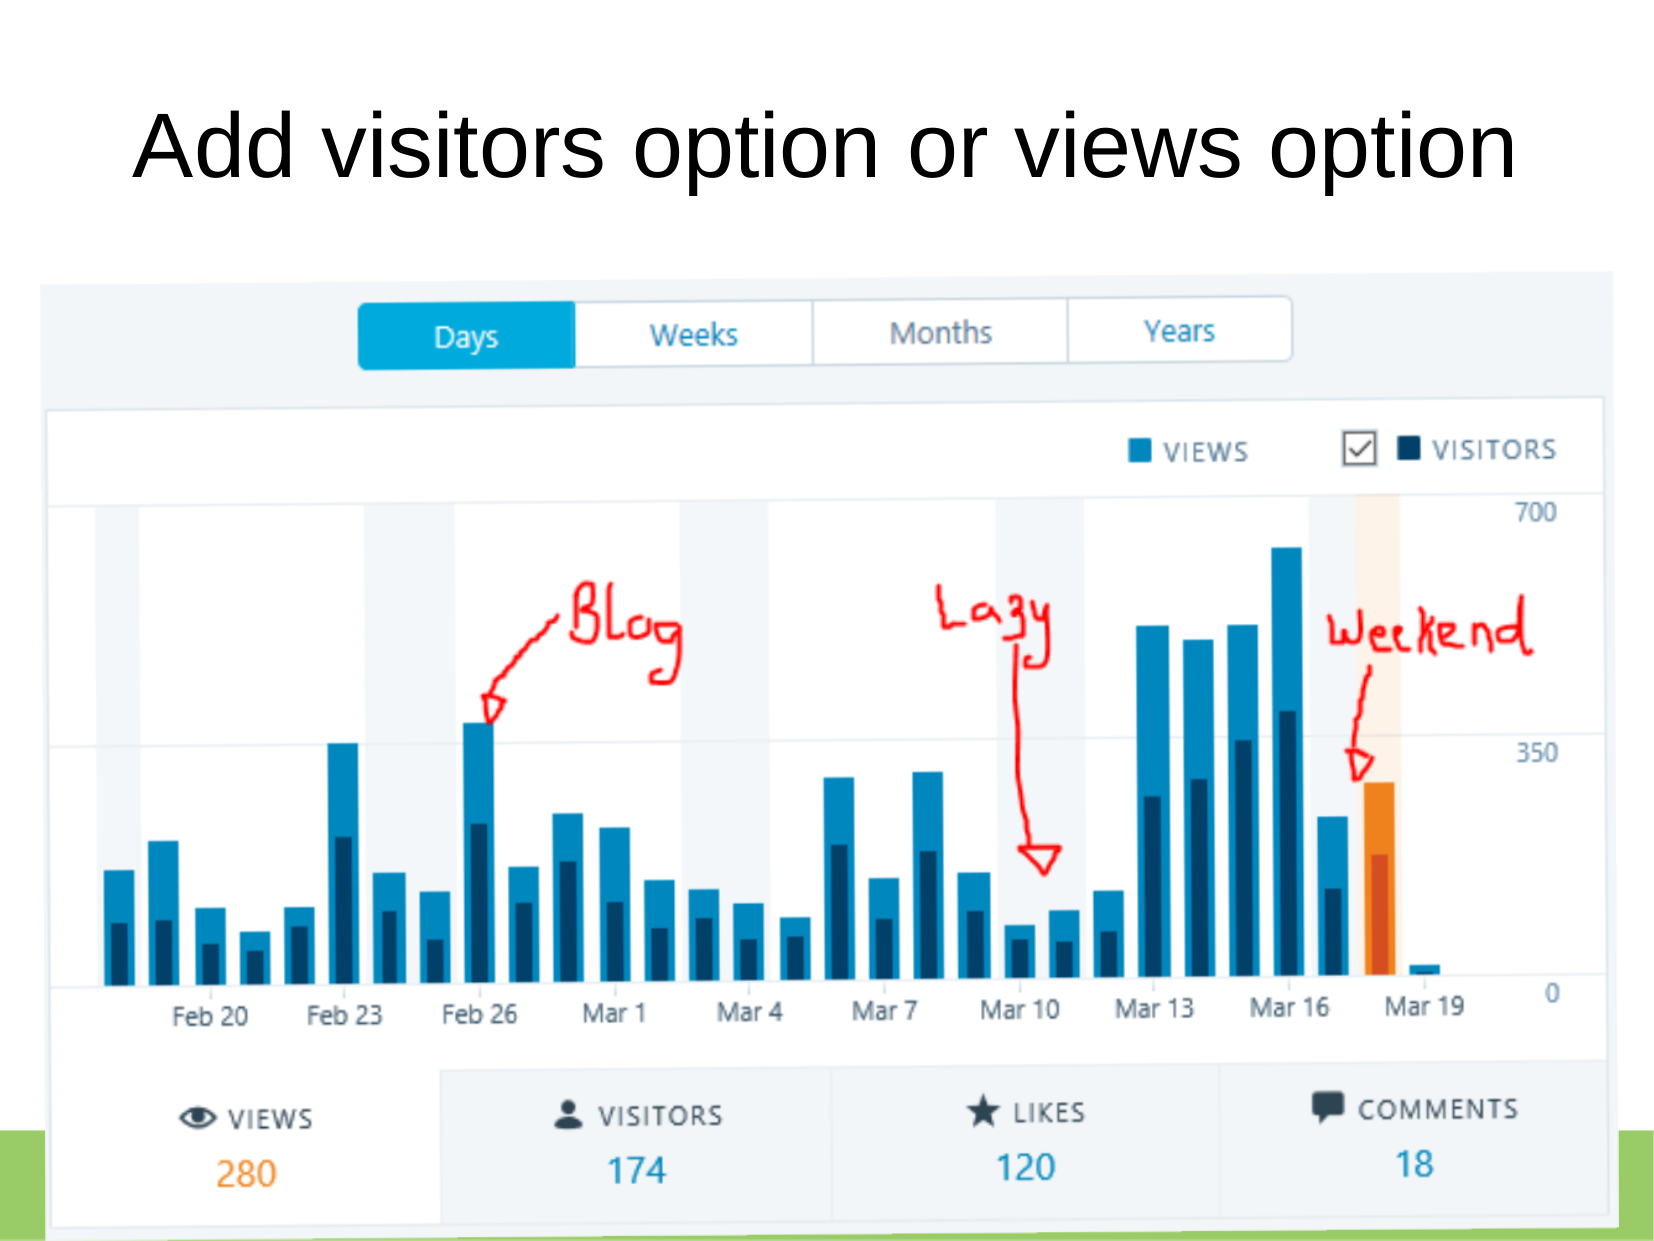

# Add visitors option or views option